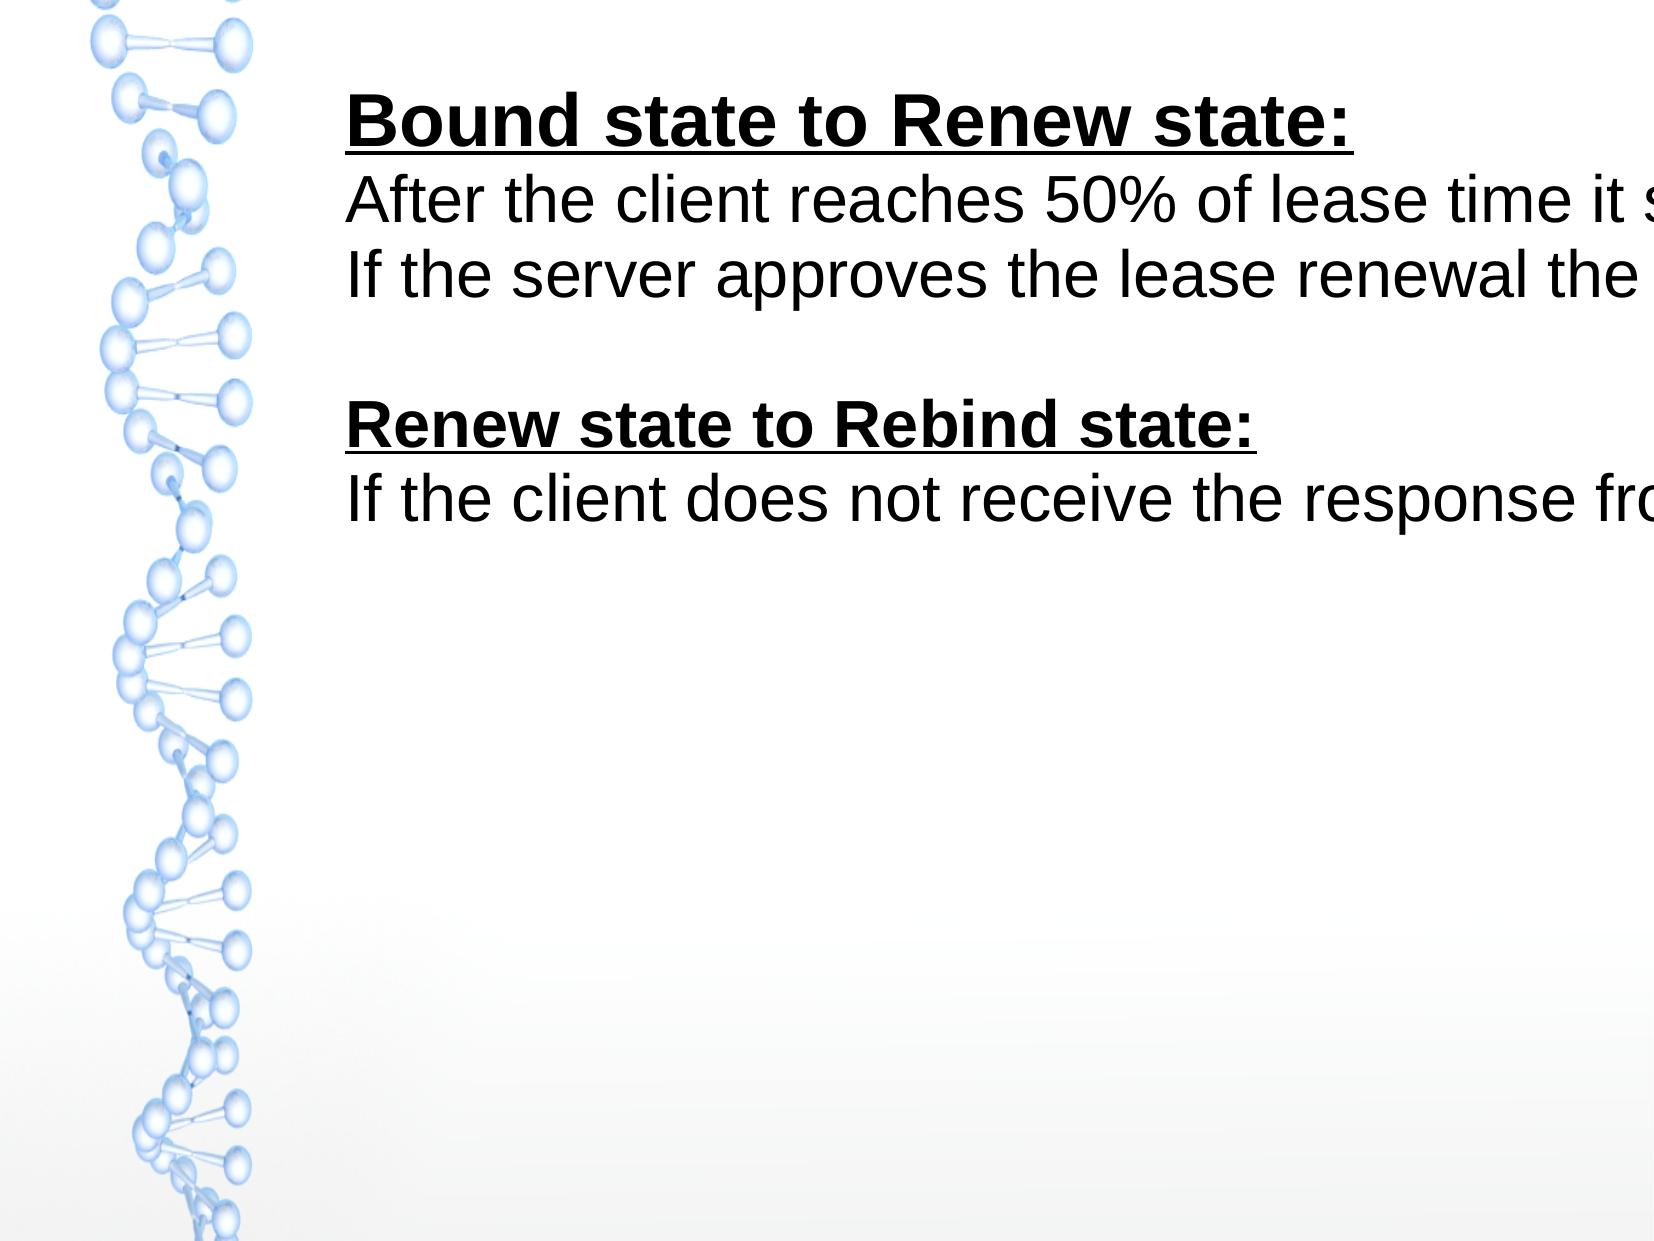

Bound state to Renew state:
After the client reaches 50% of lease time it sends a DHCP request message for a lease renewal and moves to the renew state.
If the server approves the lease renewal the client moves from renew state to bound state and continue using its original IP address.
Renew state to Rebind state:
If the client does not receive the response from the server within the 87.5% of the lease time it moves to the and sends a DHCP request message.